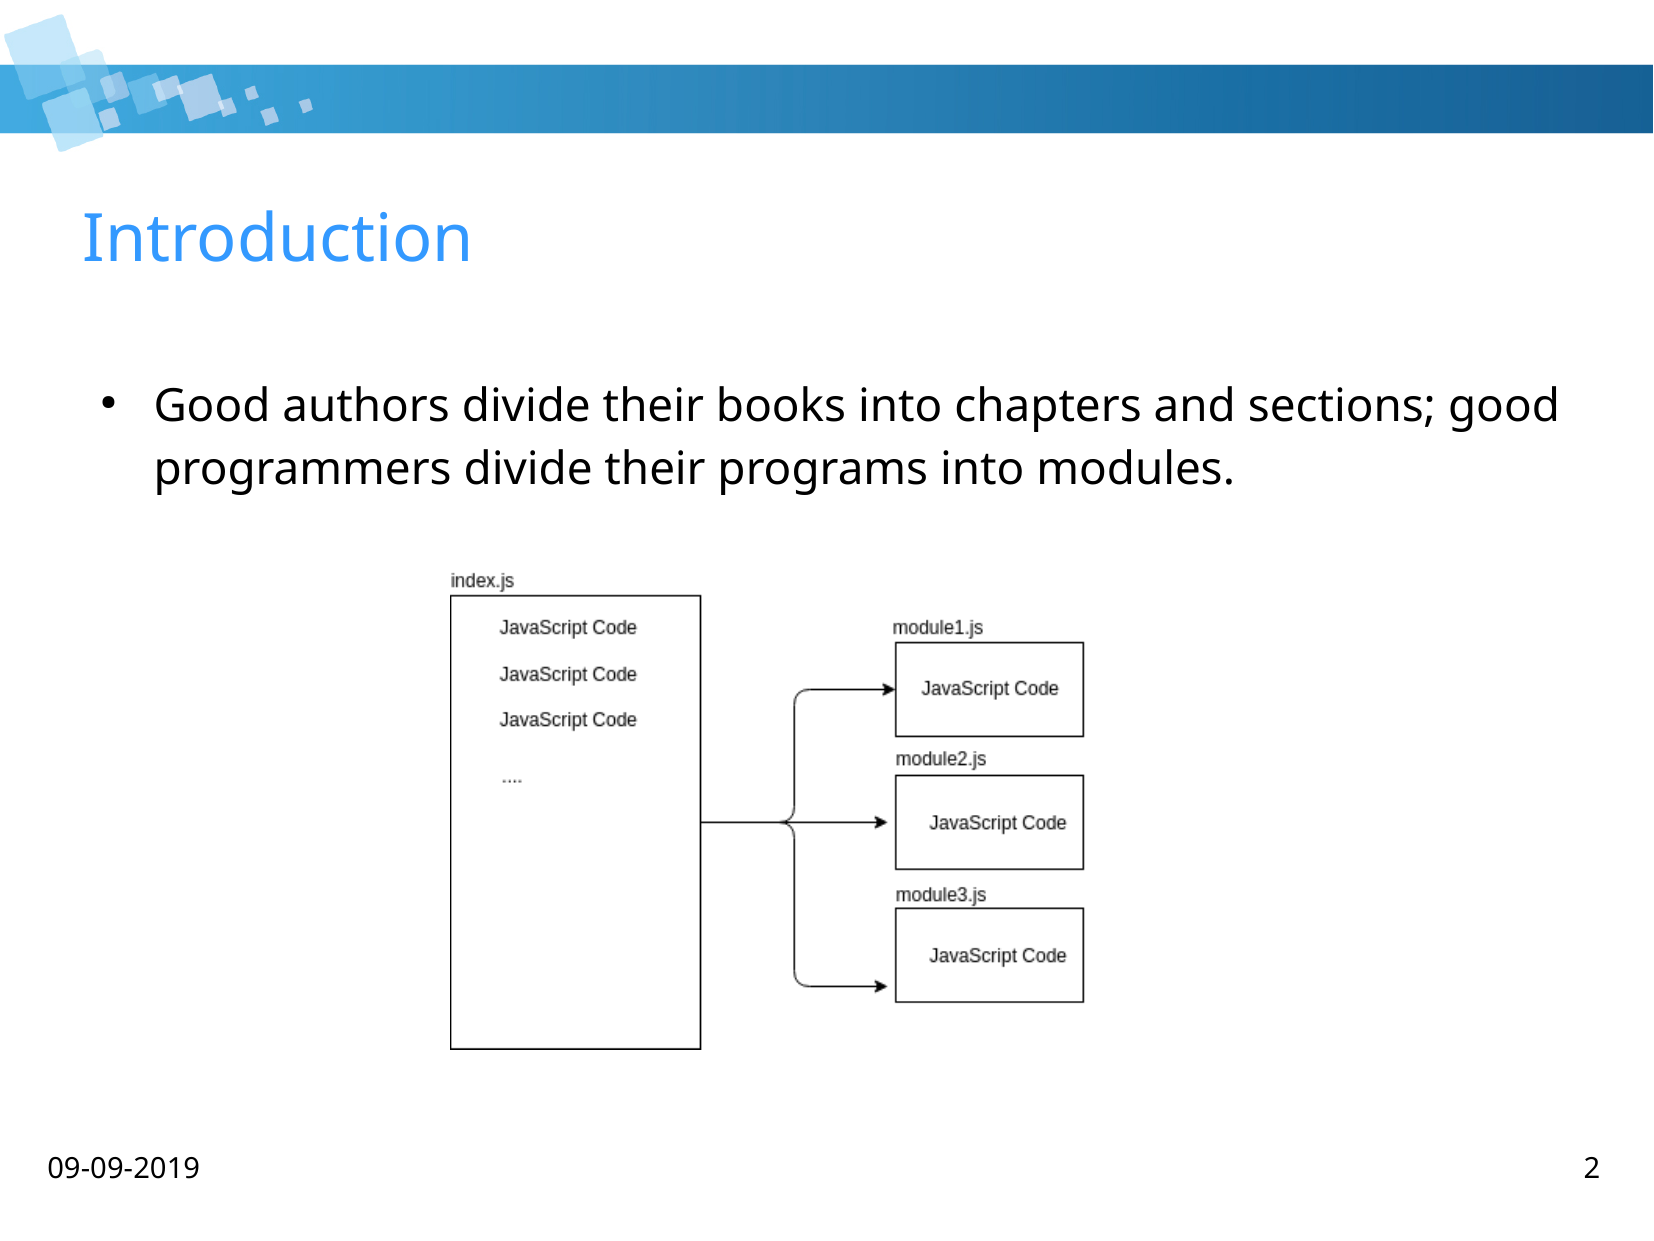

# Introduction
Good authors divide their books into chapters and sections; good programmers divide their programs into modules.
09-09-2019
2